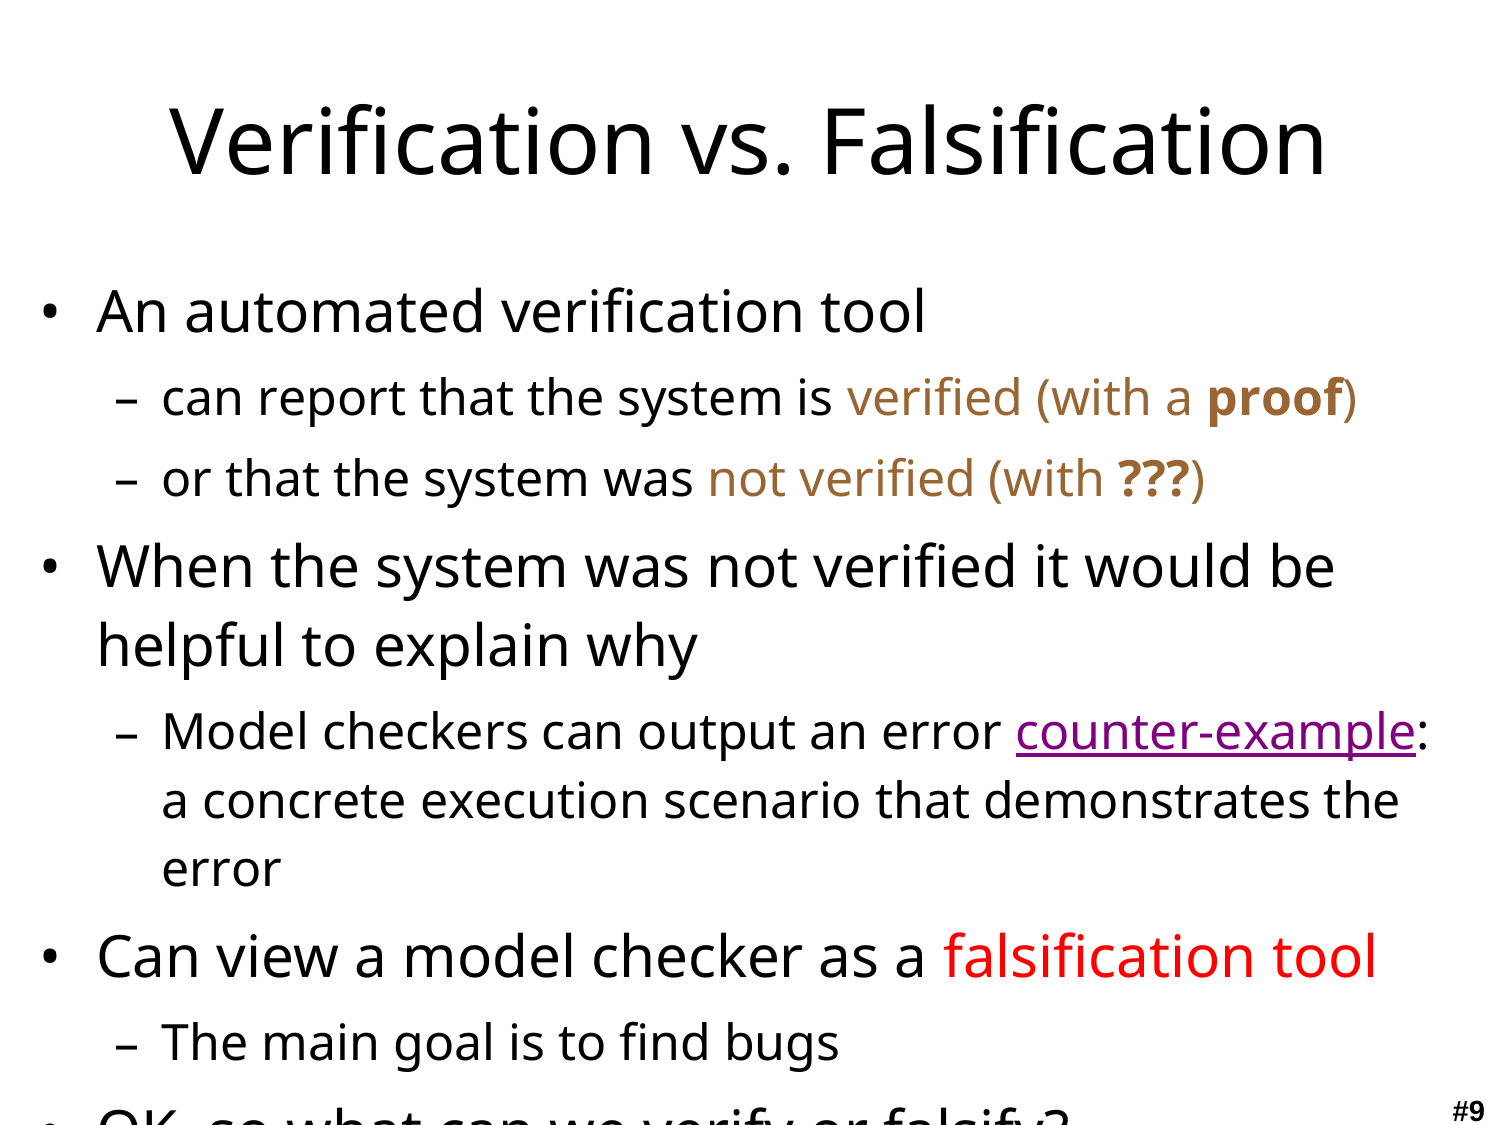

# Verification vs. Falsification
An automated verification tool
can report that the system is verified (with a proof)
or that the system was not verified (with ???)
When the system was not verified it would be helpful to explain why
Model checkers can output an error counter-example: a concrete execution scenario that demonstrates the error
Can view a model checker as a falsification tool
The main goal is to find bugs
OK, so what can we verify or falsify?
9